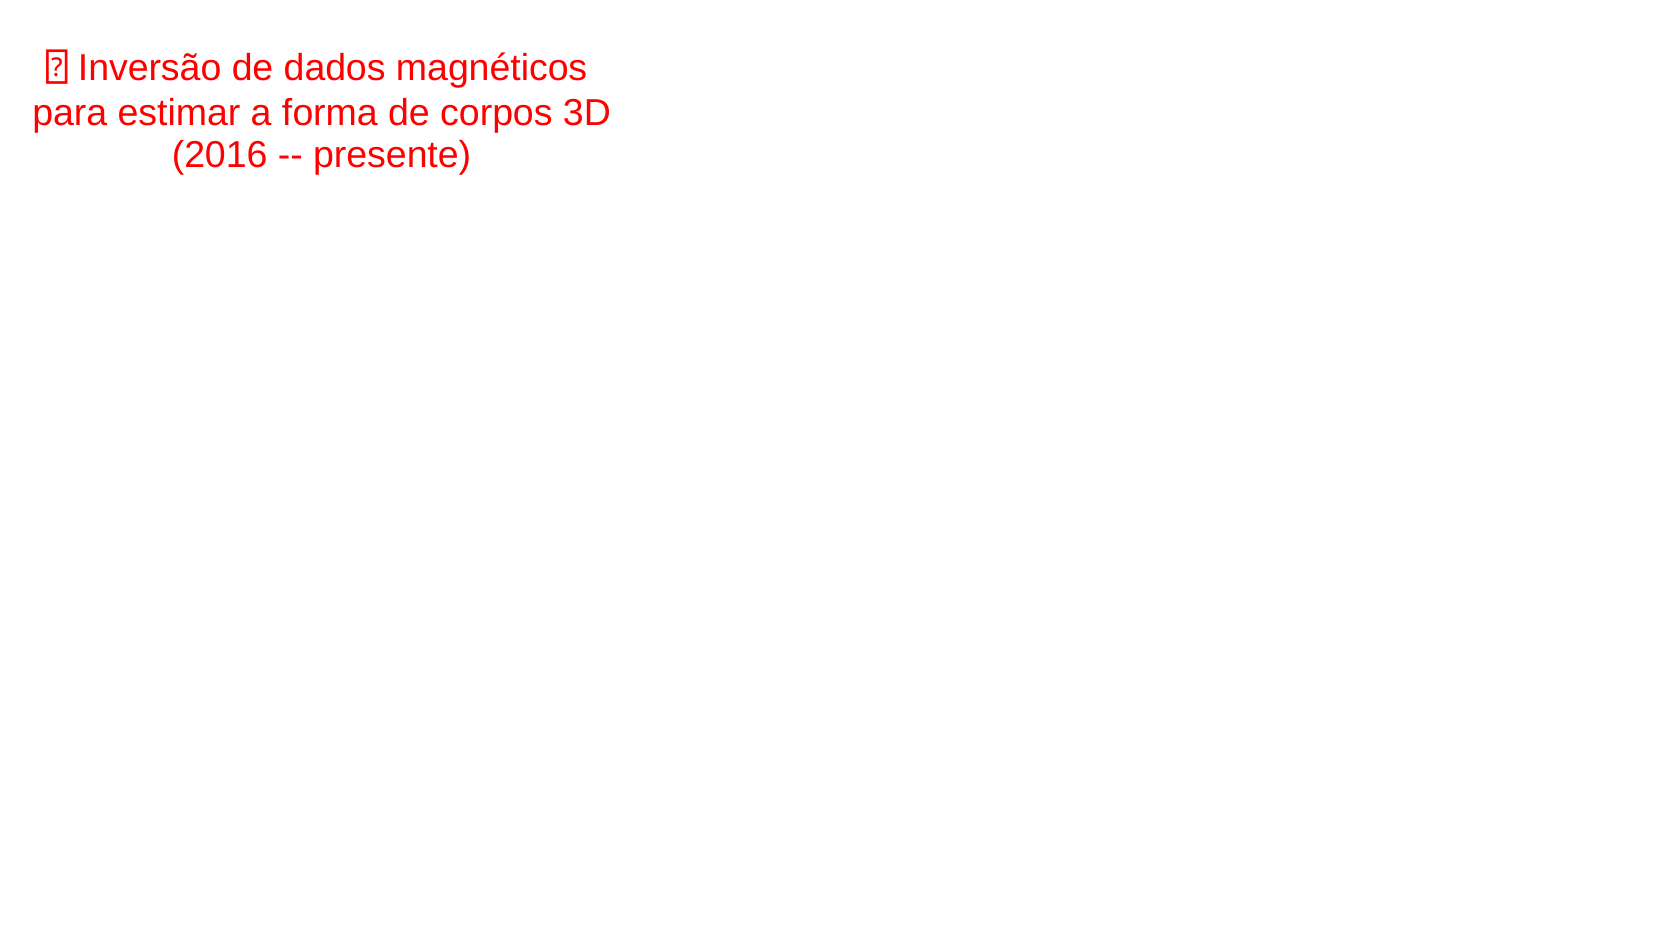

⍰ Inversão de dados magnéticos
para estimar a forma de corpos 3D
(2016 -- presente)